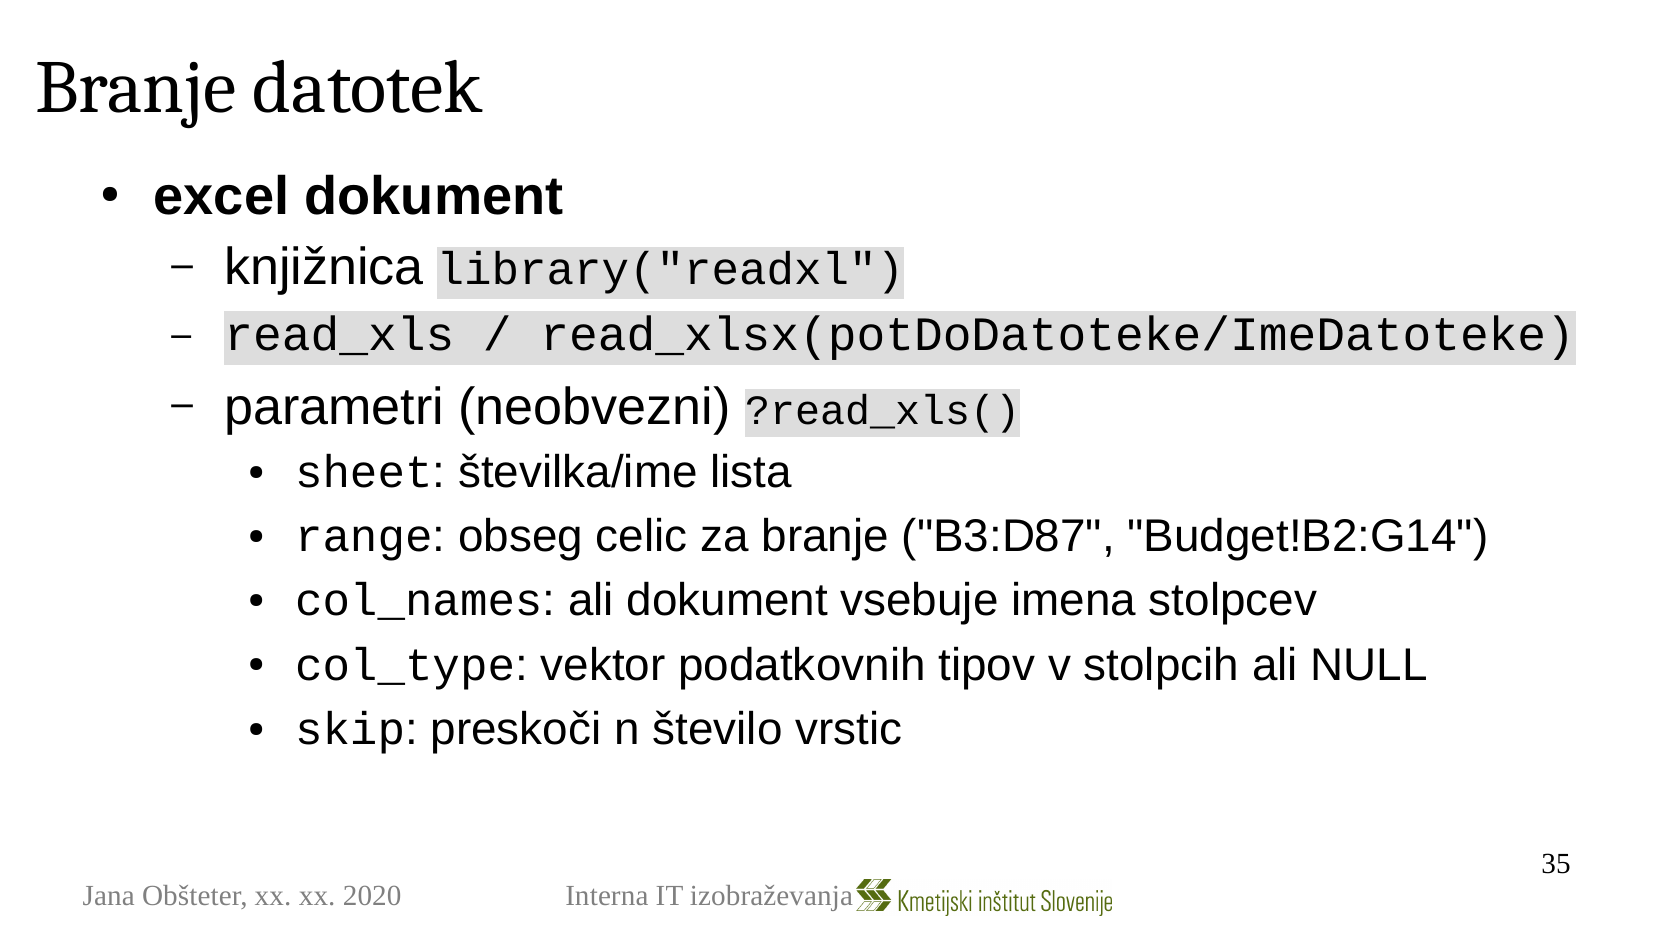

# Branje datotek
excel dokument
knjižnica library("readxl")
read_xls / read_xlsx(potDoDatoteke/ImeDatoteke)
parametri (neobvezni) ?read_xls()
sheet: številka/ime lista
range: obseg celic za branje ("B3:D87", "Budget!B2:G14")
col_names: ali dokument vsebuje imena stolpcev
col_type: vektor podatkovnih tipov v stolpcih ali NULL
skip: preskoči n število vrstic
35